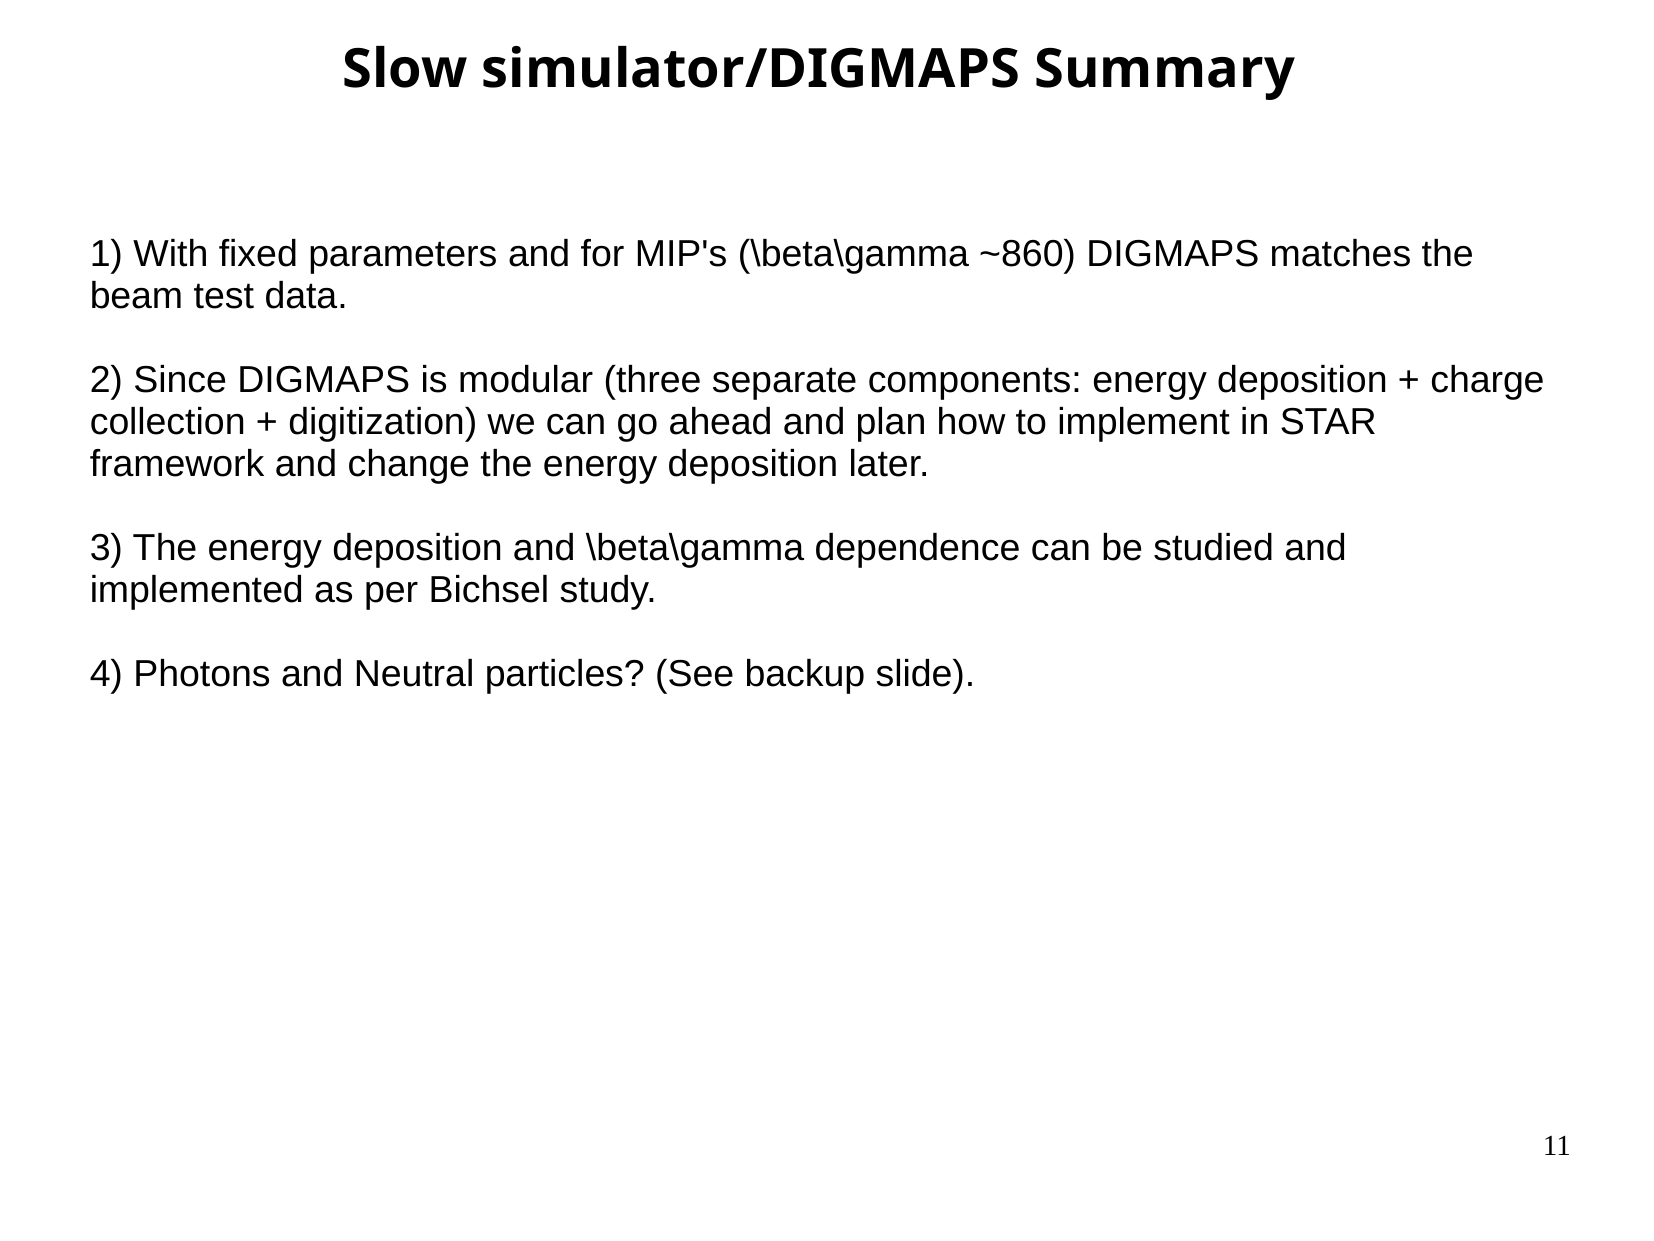

# Slow simulator/DIGMAPS Summary
1) With fixed parameters and for MIP's (\beta\gamma ~860) DIGMAPS matches the beam test data.
2) Since DIGMAPS is modular (three separate components: energy deposition + charge collection + digitization) we can go ahead and plan how to implement in STAR framework and change the energy deposition later.
3) The energy deposition and \beta\gamma dependence can be studied and implemented as per Bichsel study.
4) Photons and Neutral particles? (See backup slide).
11